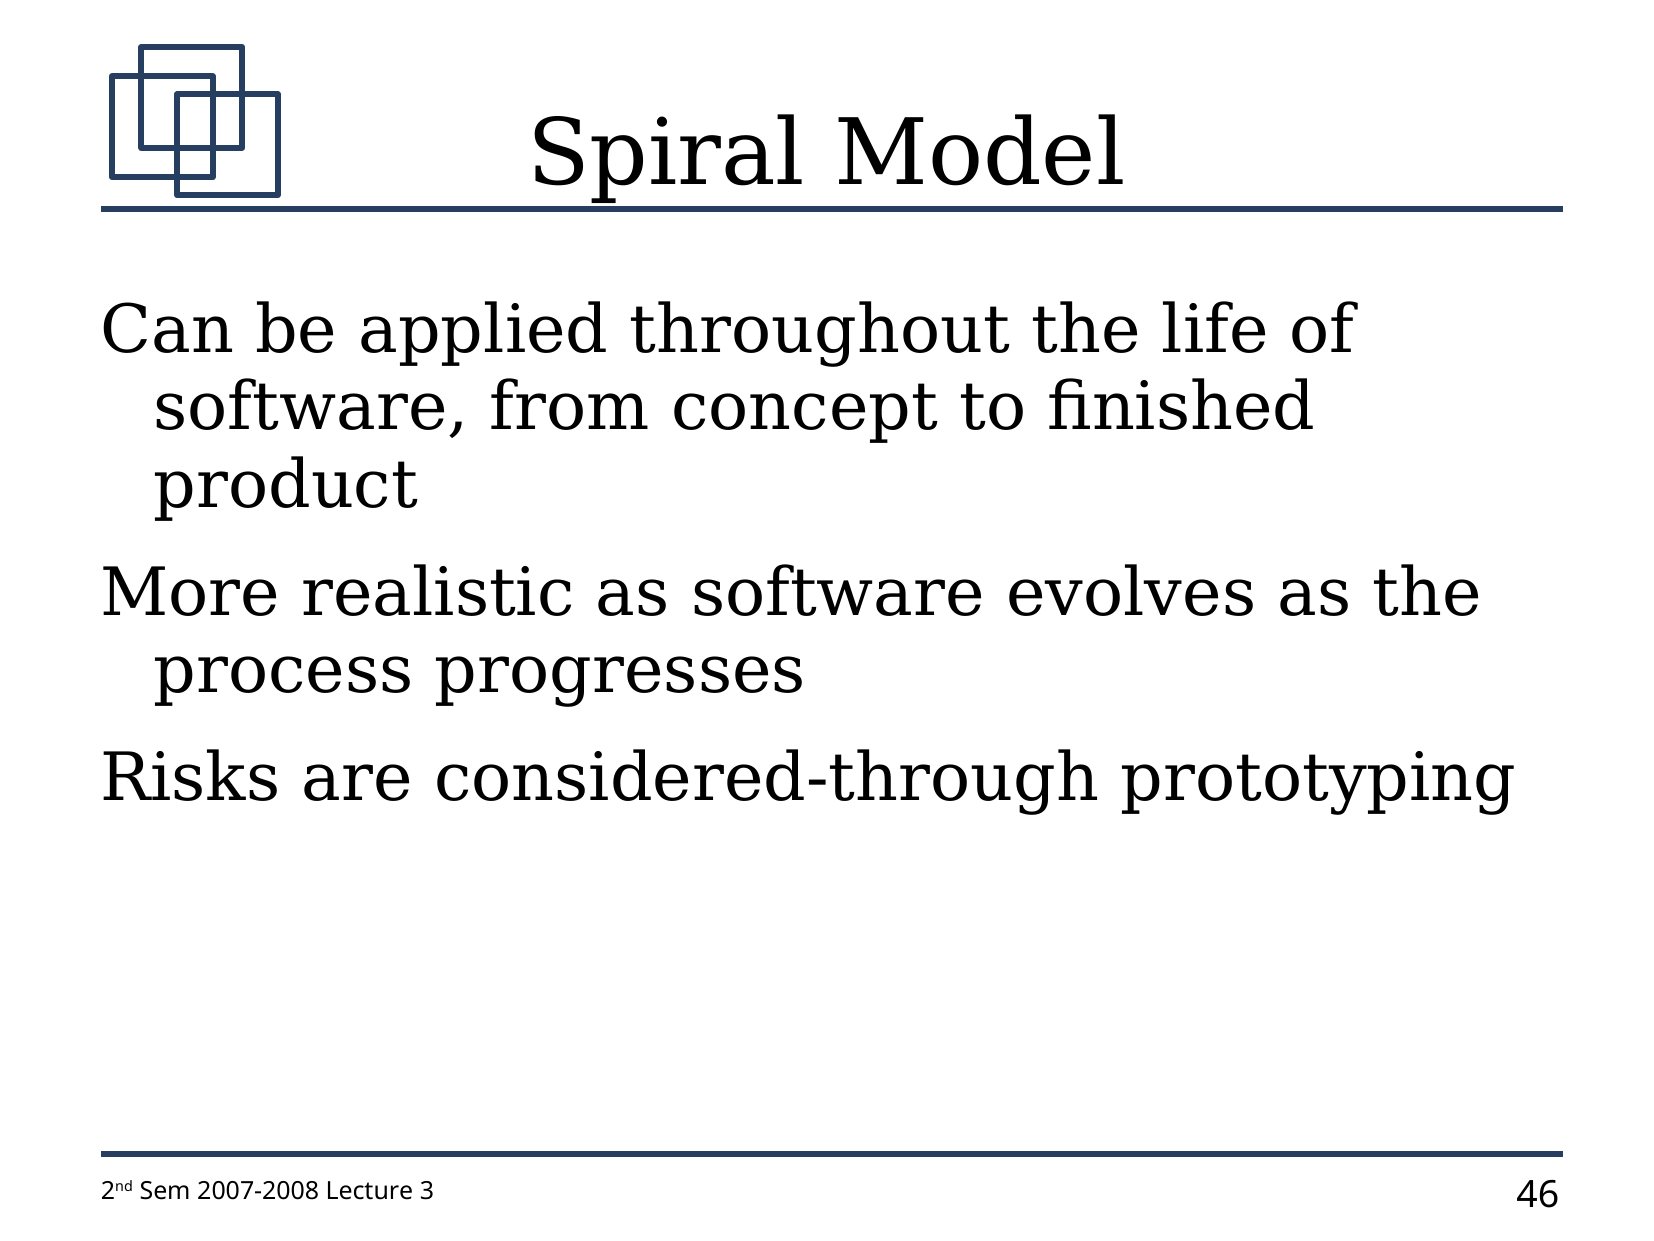

# Spiral Model
Can be applied throughout the life of software, from concept to finished product
More realistic as software evolves as the process progresses
Risks are considered-through prototyping